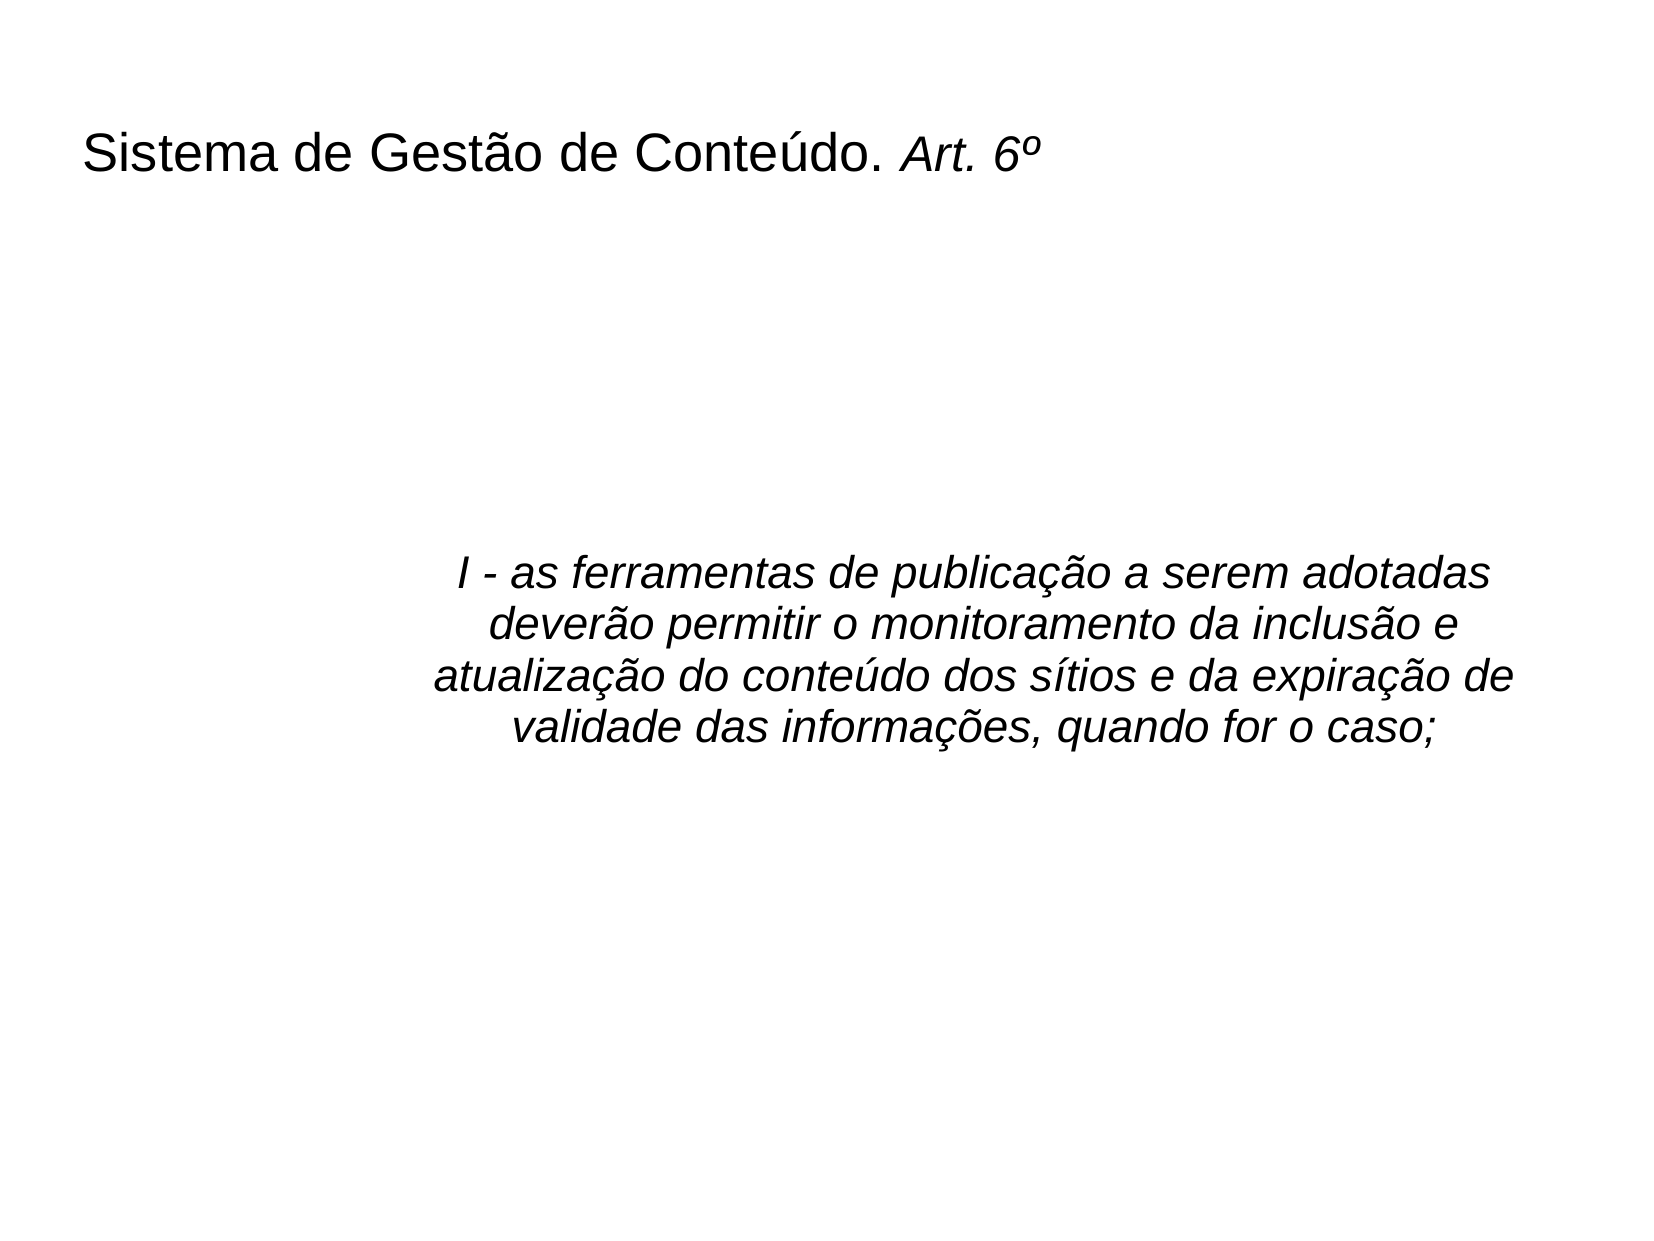

# Sistema de Gestão de Conteúdo. Art. 6º
I - as ferramentas de publicação a serem adotadas deverão permitir o monitoramento da inclusão e atualização do conteúdo dos sítios e da expiração de validade das informações, quando for o caso;